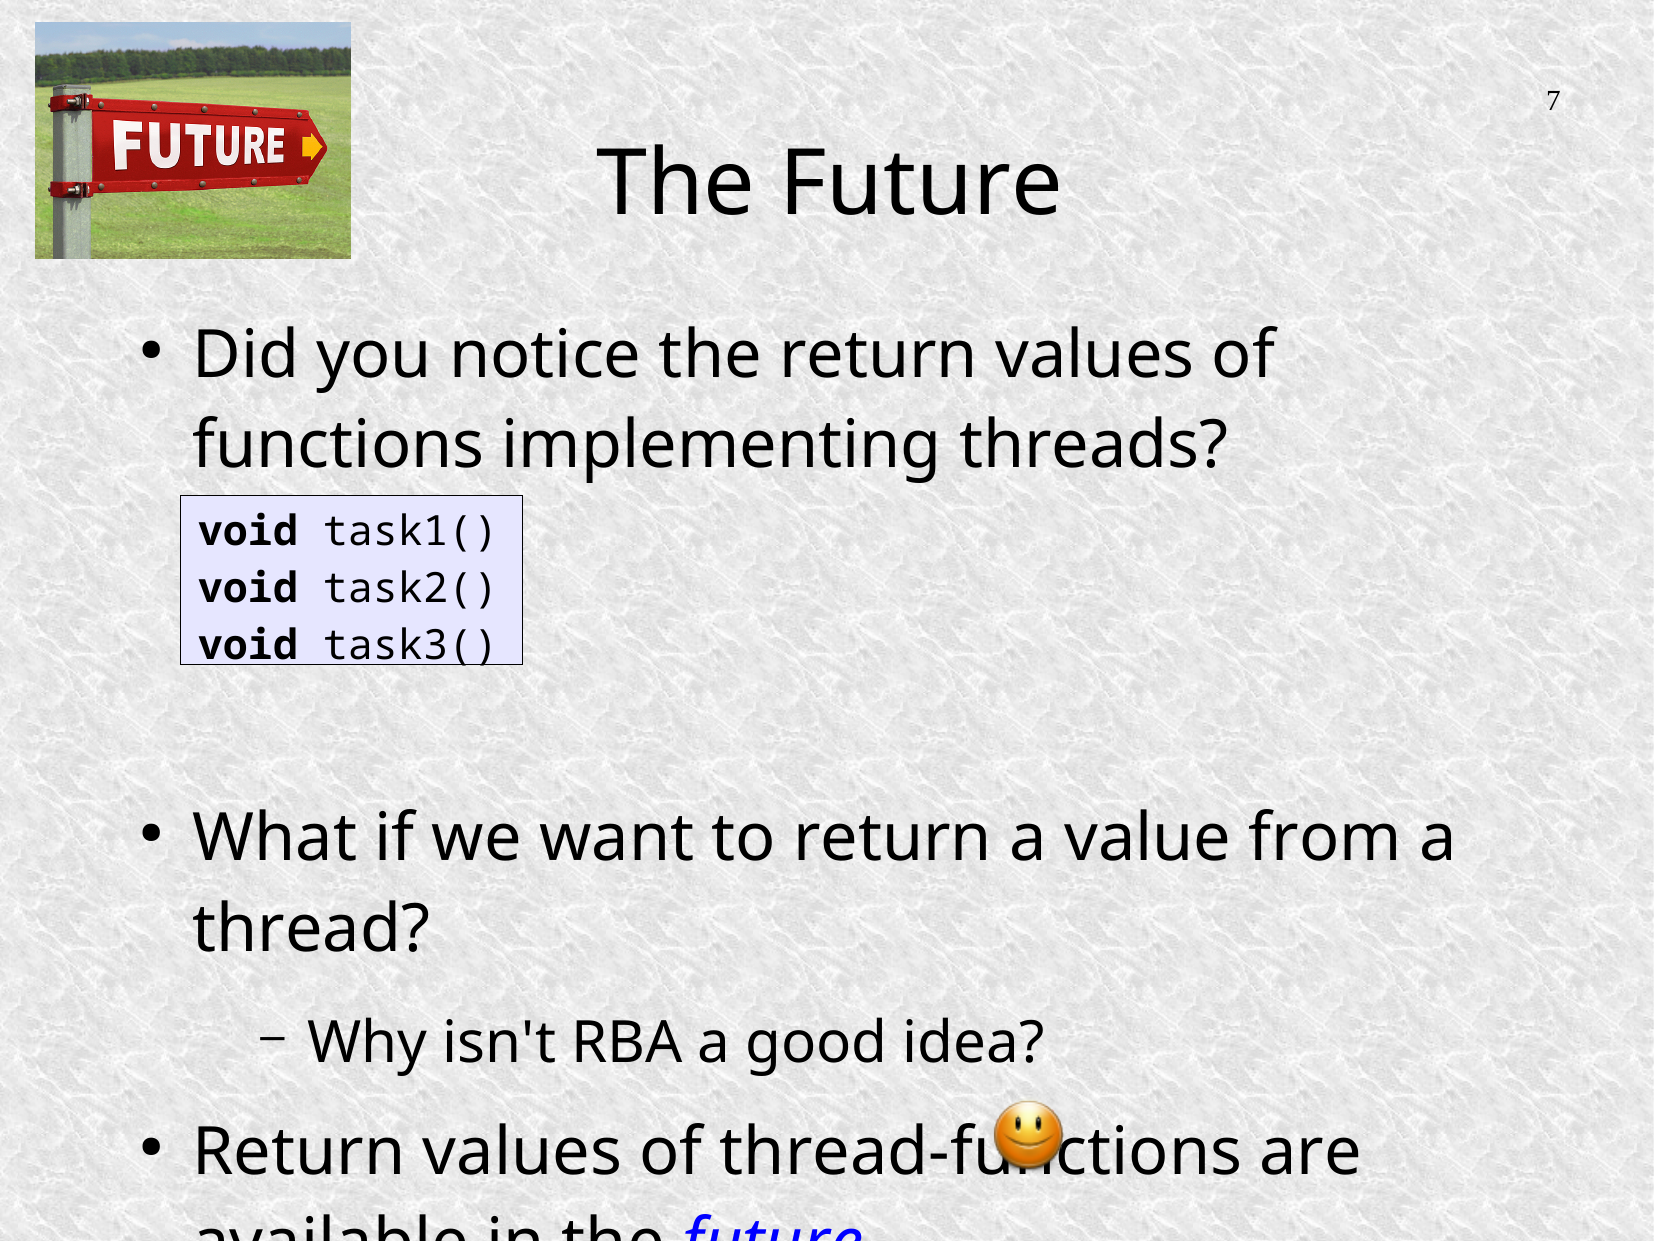

# The Future
7
Did you notice the return values of functions implementing threads?
What if we want to return a value from a thread?
Why isn't RBA a good idea?
Return values of thread-functions are available in the future.
void task1()
void task2()
void task3()